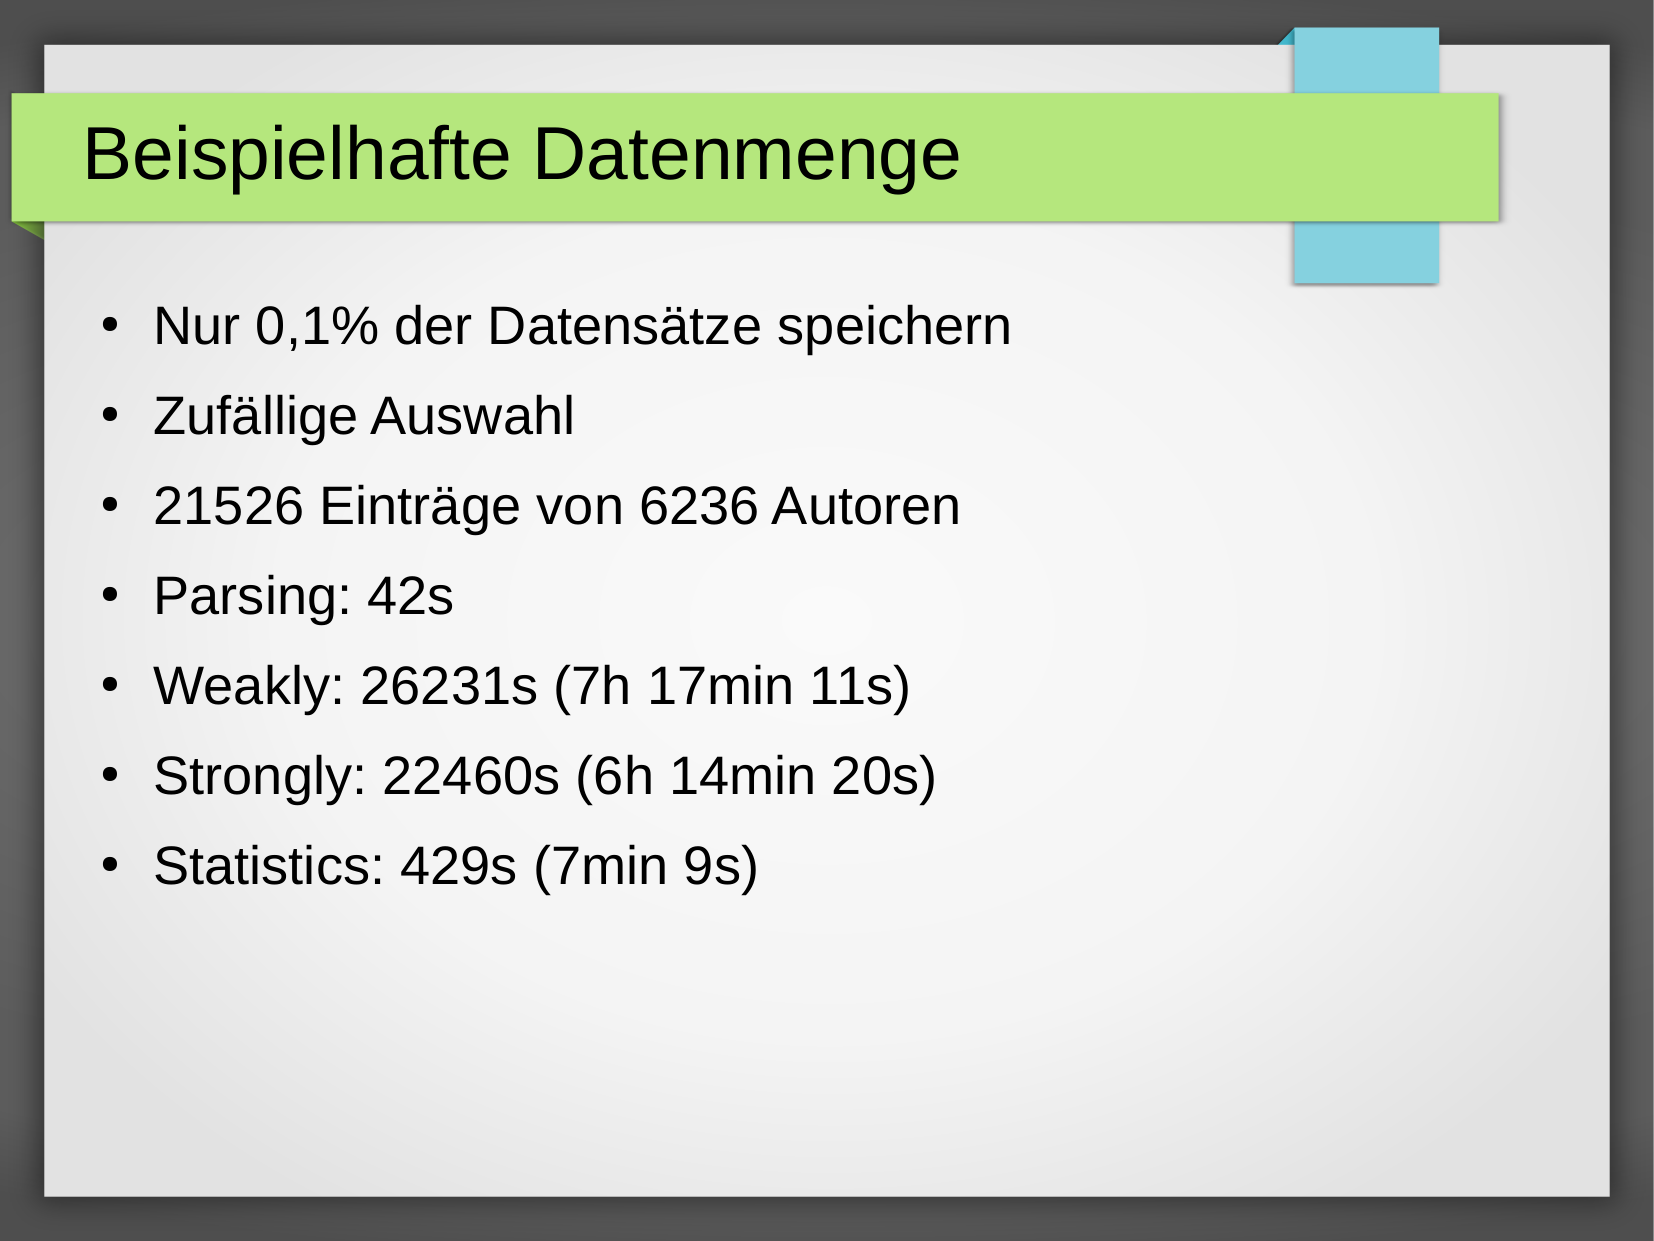

# Beispielhafte Datenmenge
Nur 0,1% der Datensätze speichern
Zufällige Auswahl
21526 Einträge von 6236 Autoren
Parsing: 42s
Weakly: 26231s (7h 17min 11s)
Strongly: 22460s (6h 14min 20s)
Statistics: 429s (7min 9s)